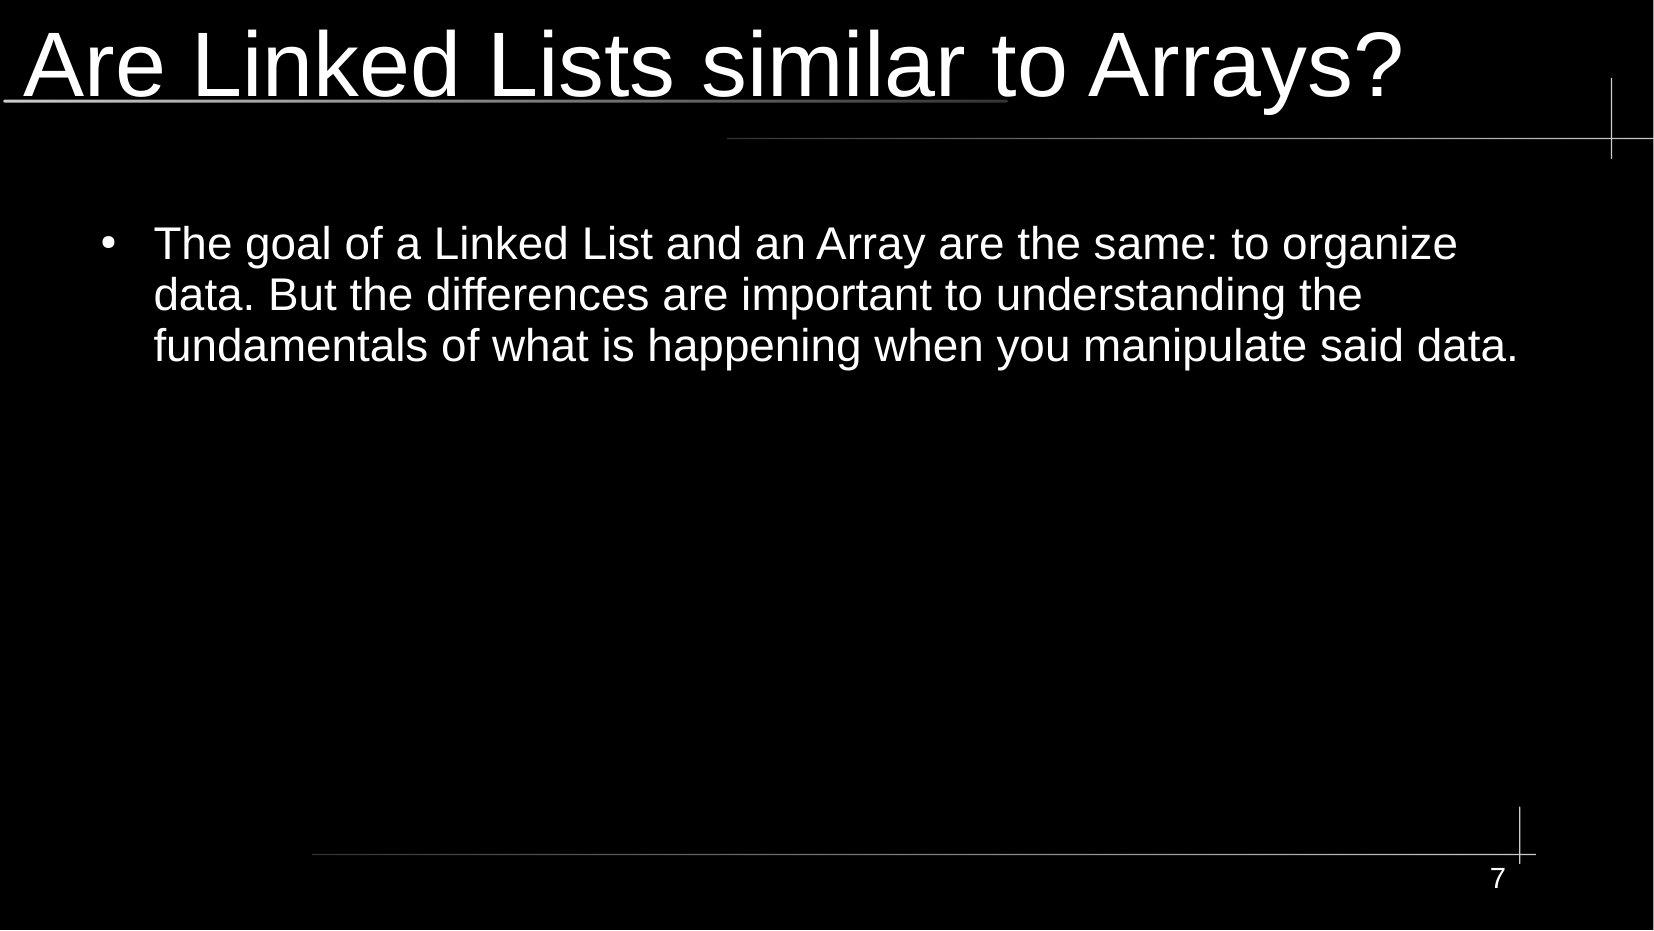

# Are Linked Lists similar to Arrays?
The goal of a Linked List and an Array are the same: to organize data. But the differences are important to understanding the fundamentals of what is happening when you manipulate said data.
7